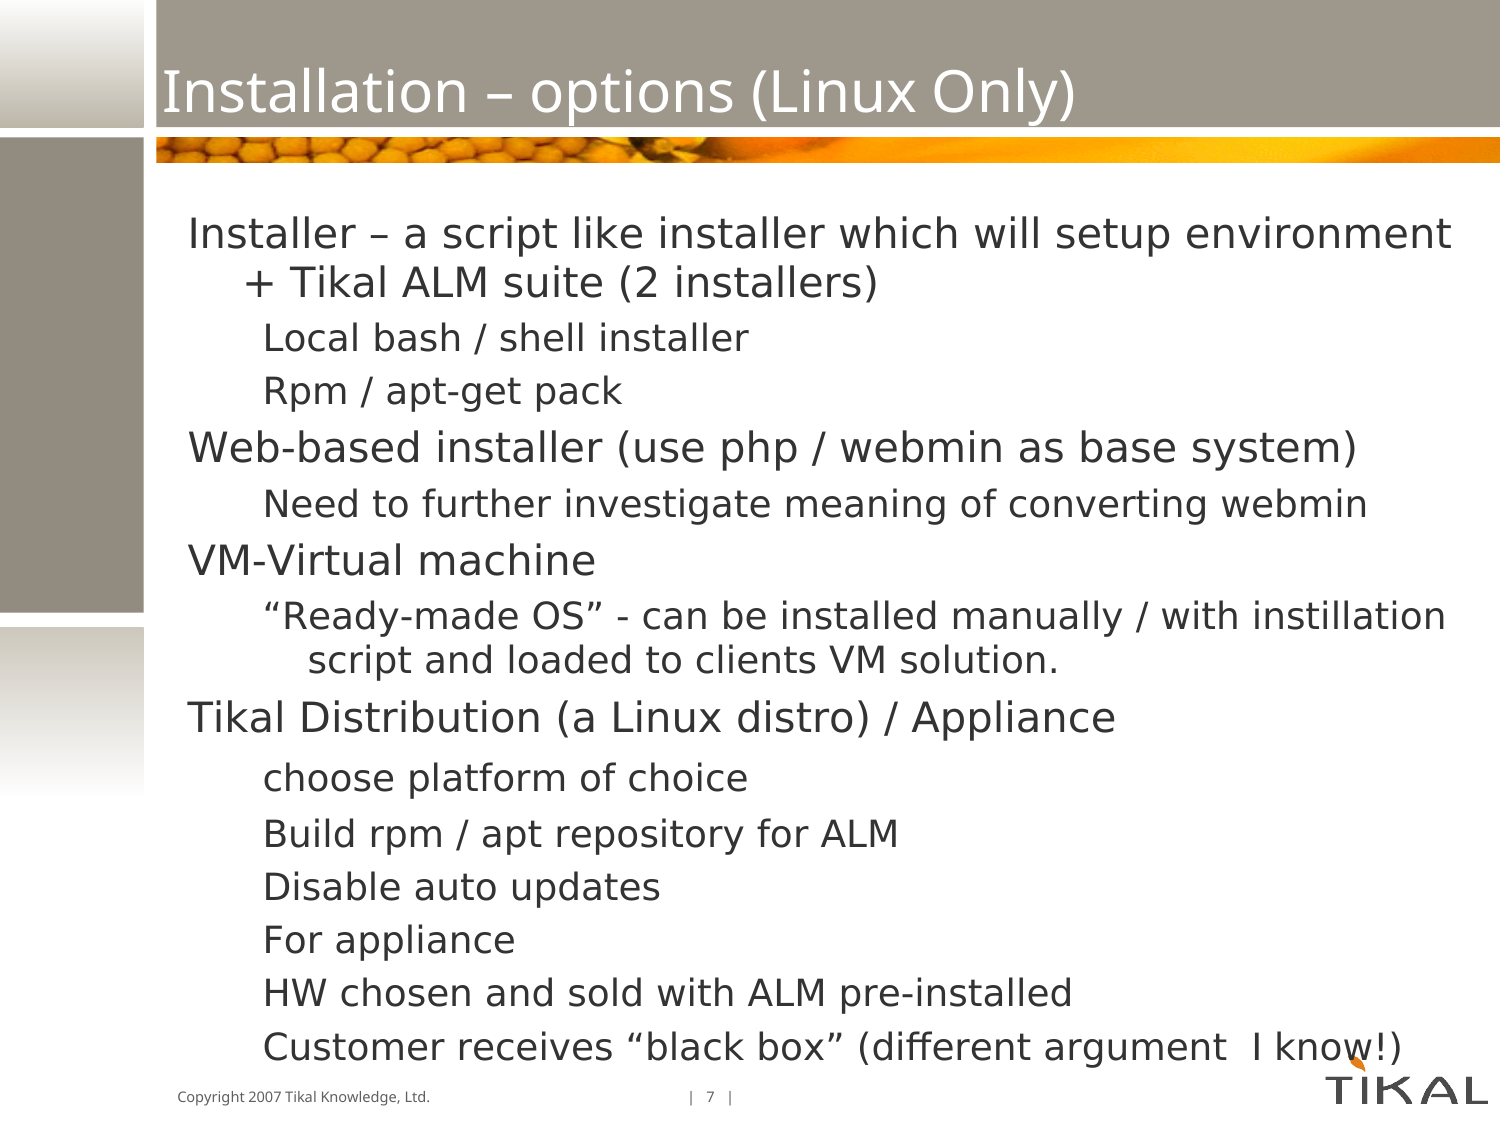

# Installation – options (Linux Only)
Installer – a script like installer which will setup environment + Tikal ALM suite (2 installers)
Local bash / shell installer
Rpm / apt-get pack
Web-based installer (use php / webmin as base system)
Need to further investigate meaning of converting webmin
VM-Virtual machine
“Ready-made OS” - can be installed manually / with instillation script and loaded to clients VM solution.
Tikal Distribution (a Linux distro) / Appliance
‏choose platform of choice
Build rpm / apt repository for ALM
Disable auto updates
For appliance
HW chosen and sold with ALM pre-installed
Customer receives “black box” (different argument I know!)